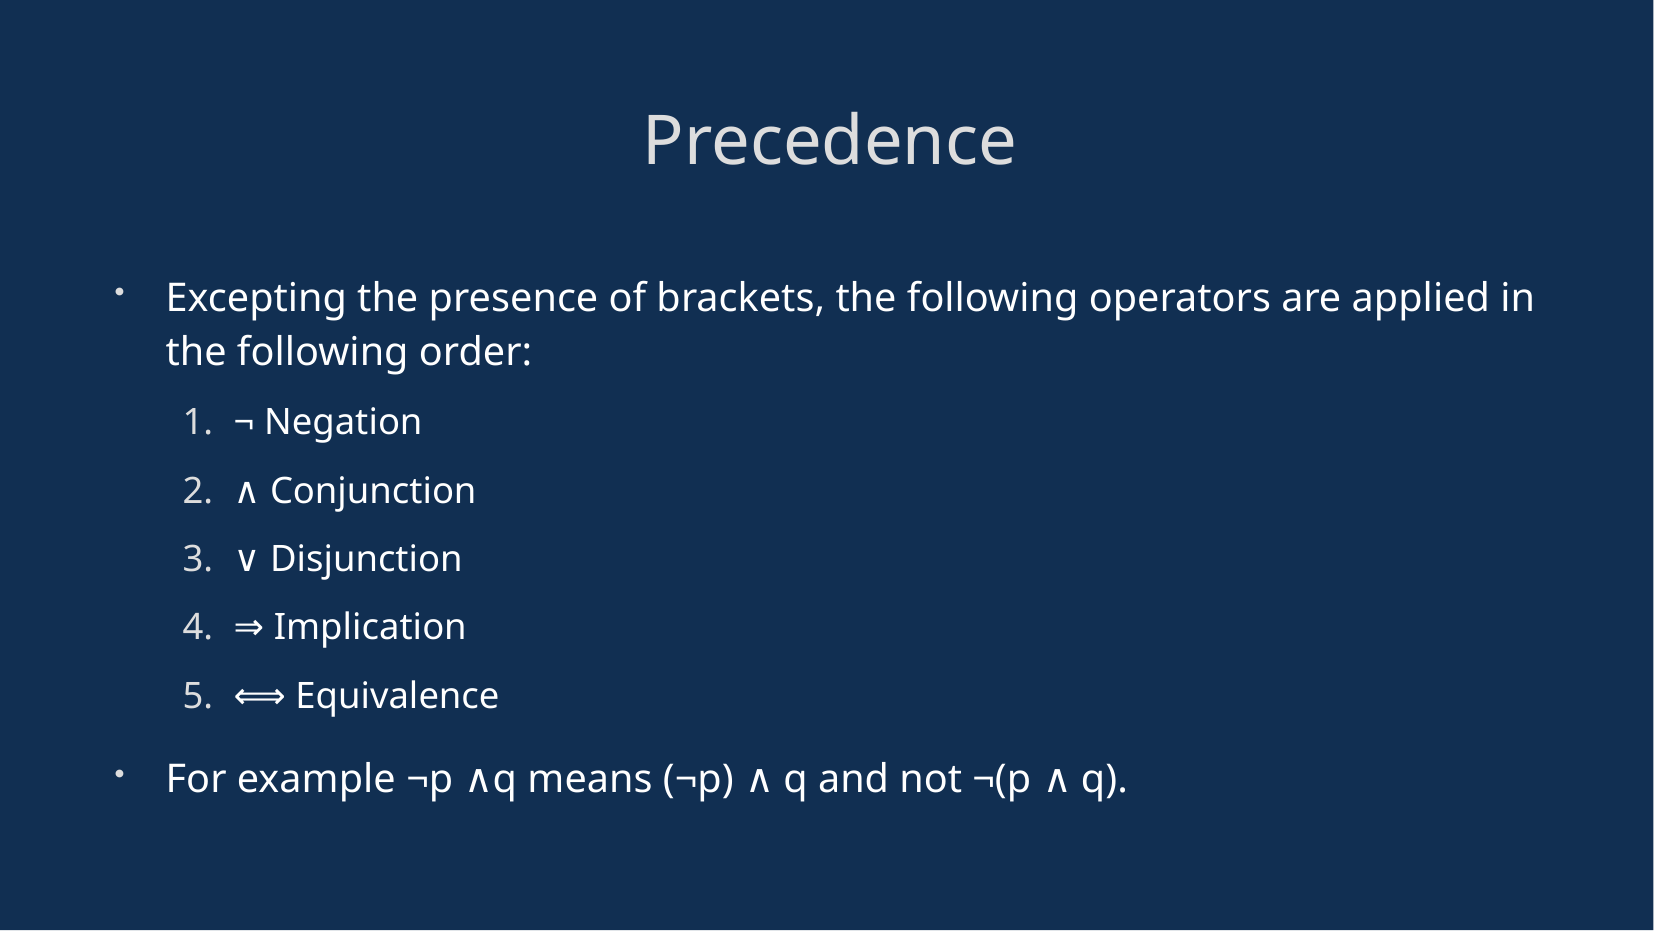

# Precedence
Excepting the presence of brackets, the following operators are applied in the following order:
¬ Negation
∧ Conjunction
∨ Disjunction
⇒ Implication
⟺ Equivalence
For example ¬p ∧q means (¬p) ∧ q and not ¬(p ∧ q).